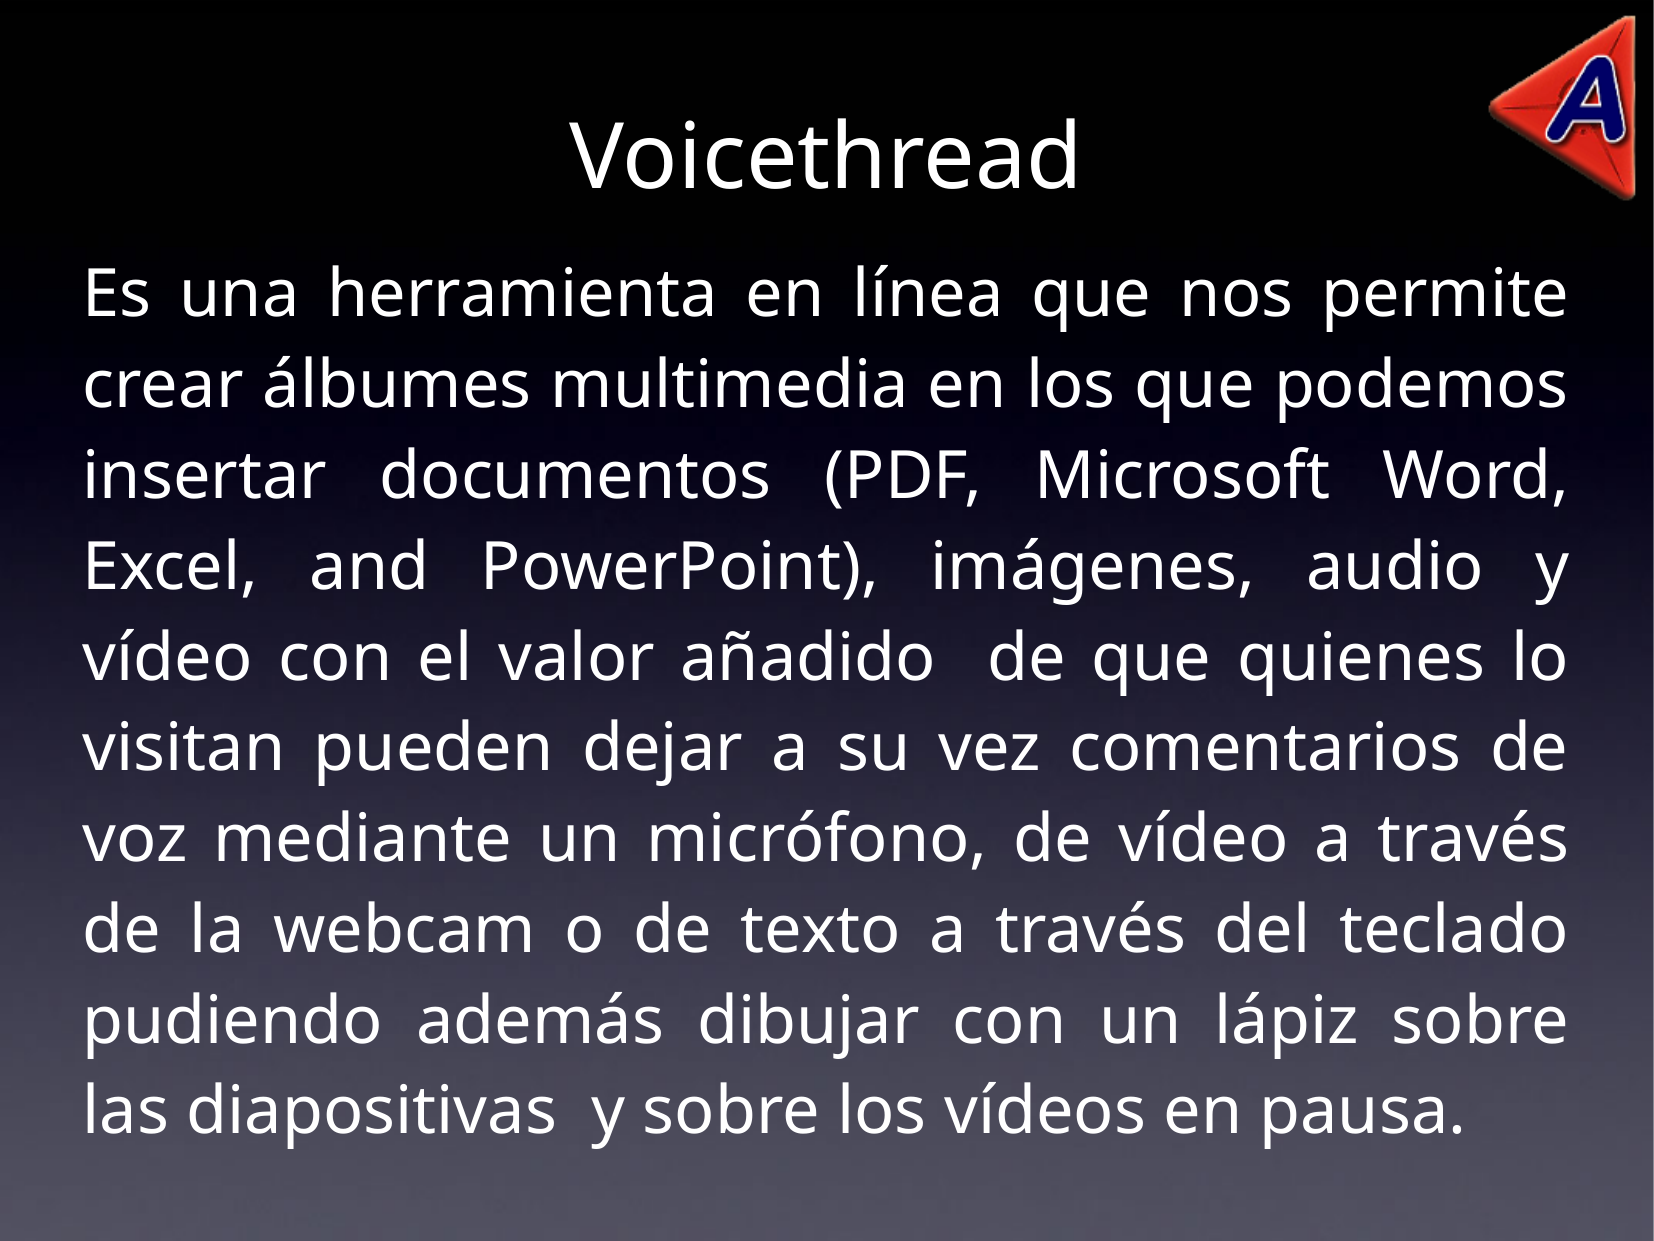

Voicethread
# Es una herramienta en línea que nos permite crear álbumes multimedia en los que podemos insertar documentos (PDF, Microsoft Word, Excel, and PowerPoint), imágenes, audio y vídeo con el valor añadido de que quienes lo visitan pueden dejar a su vez comentarios de voz mediante un micrófono, de vídeo a través de la webcam o de texto a través del teclado pudiendo además dibujar con un lápiz sobre las diapositivas y sobre los vídeos en pausa.